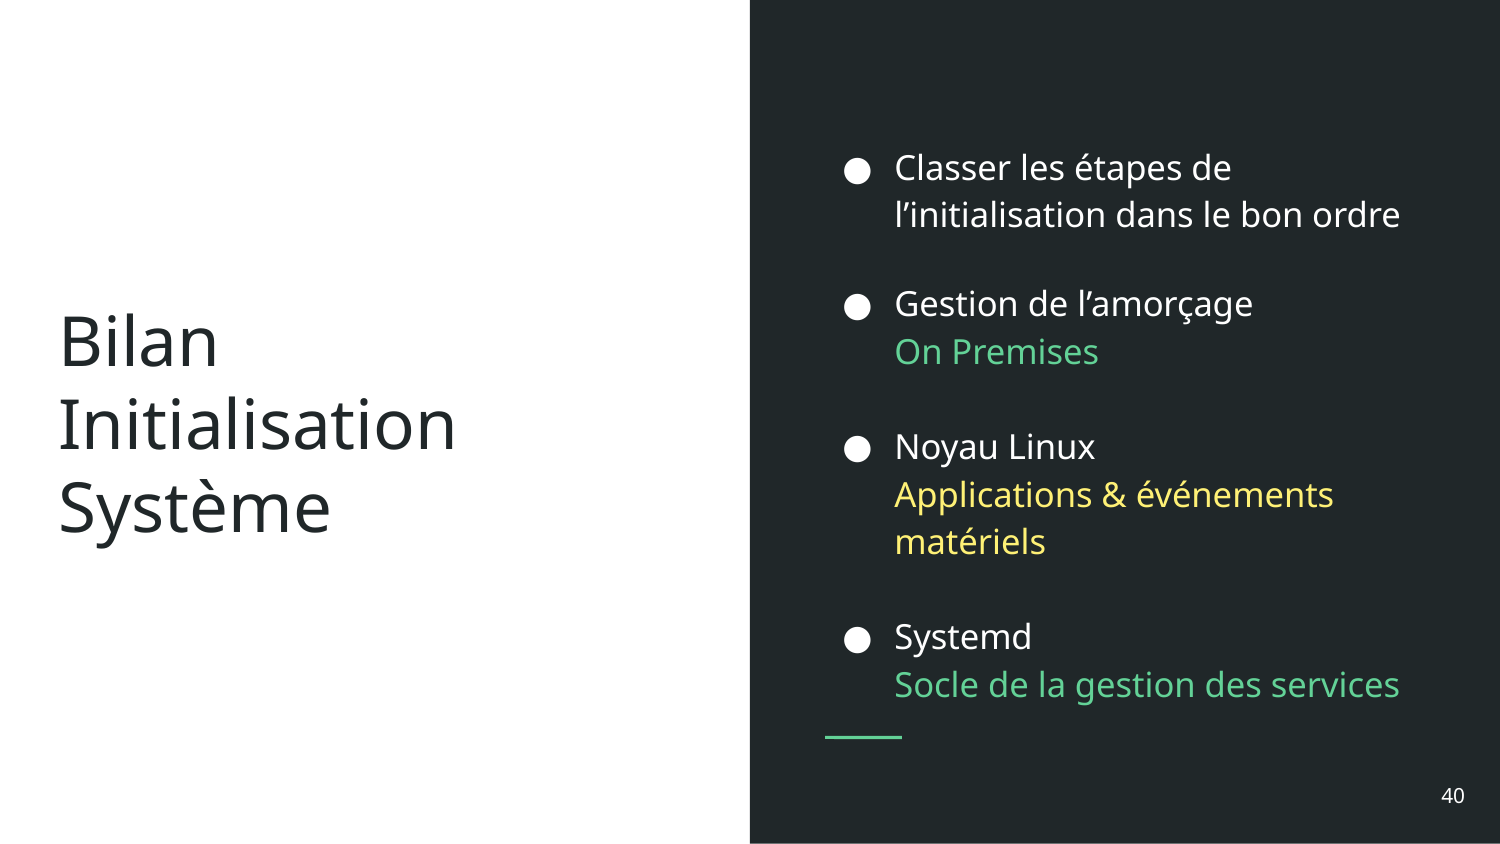

Classer les étapes de l’initialisation dans le bon ordre
Gestion de l’amorçage
On Premises
Noyau Linux
Applications & événements matériels
Systemd
Socle de la gestion des services
# Bilan Initialisation Système